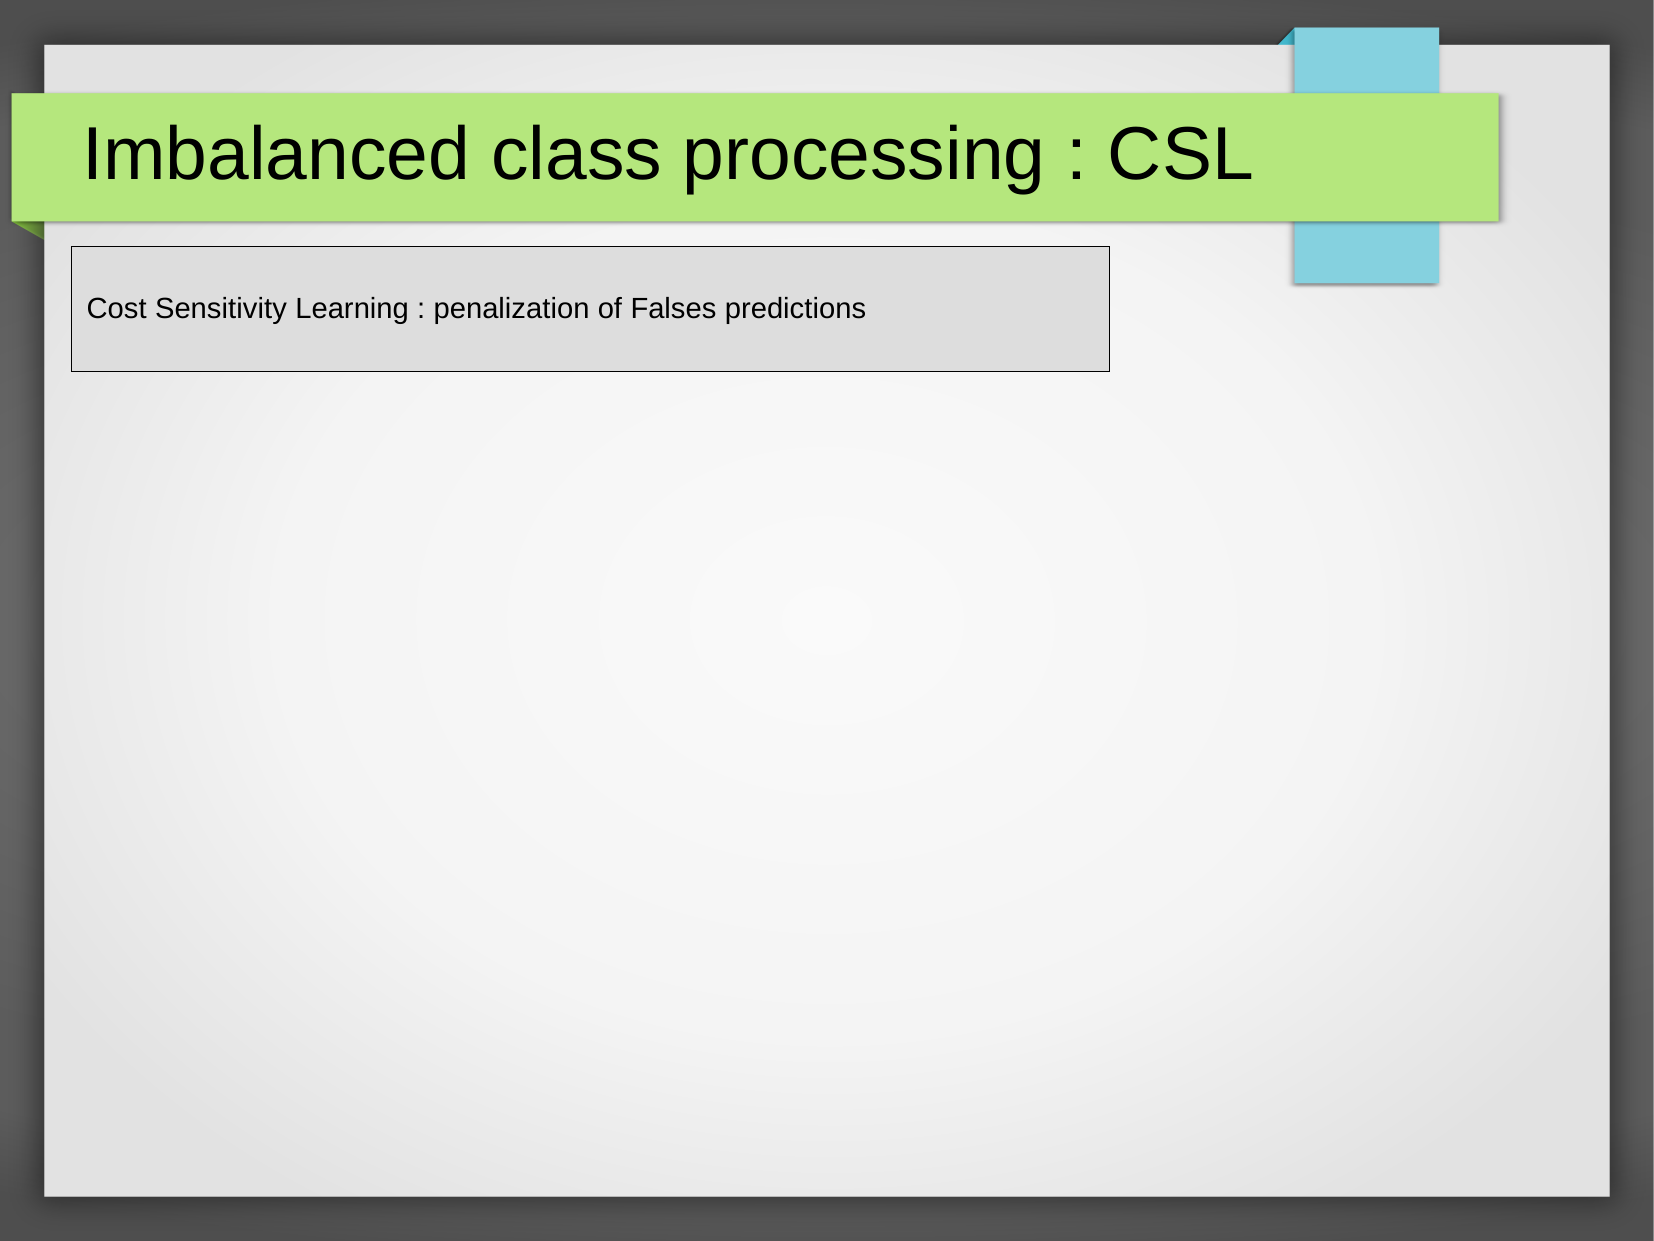

# Imbalanced class processing : CSL
Cost Sensitivity Learning : penalization of Falses predictions